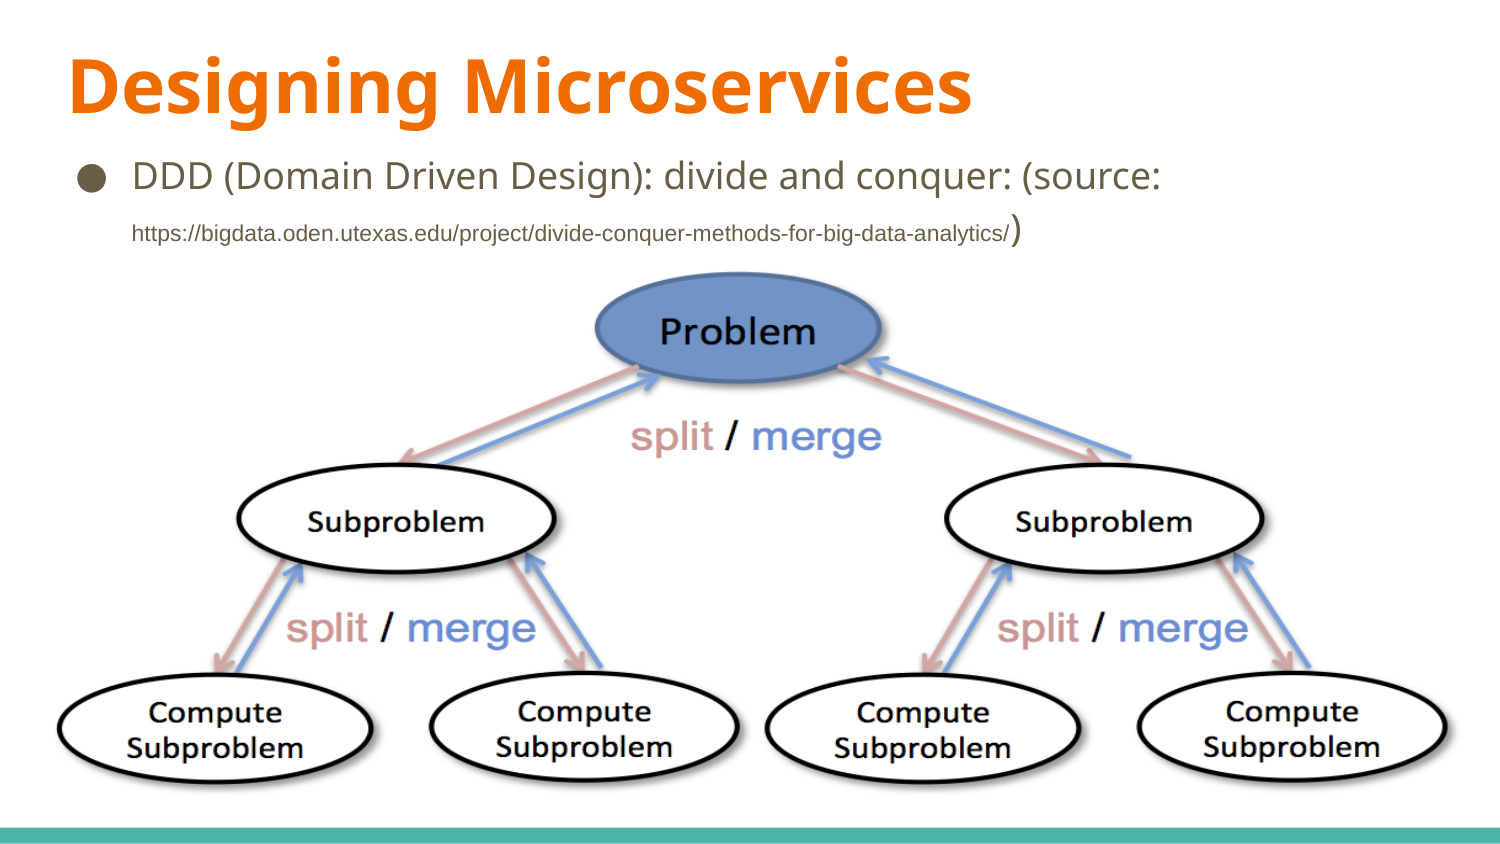

# Designing Microservices
DDD (Domain Driven Design): divide and conquer: (source: https://bigdata.oden.utexas.edu/project/divide-conquer-methods-for-big-data-analytics/)